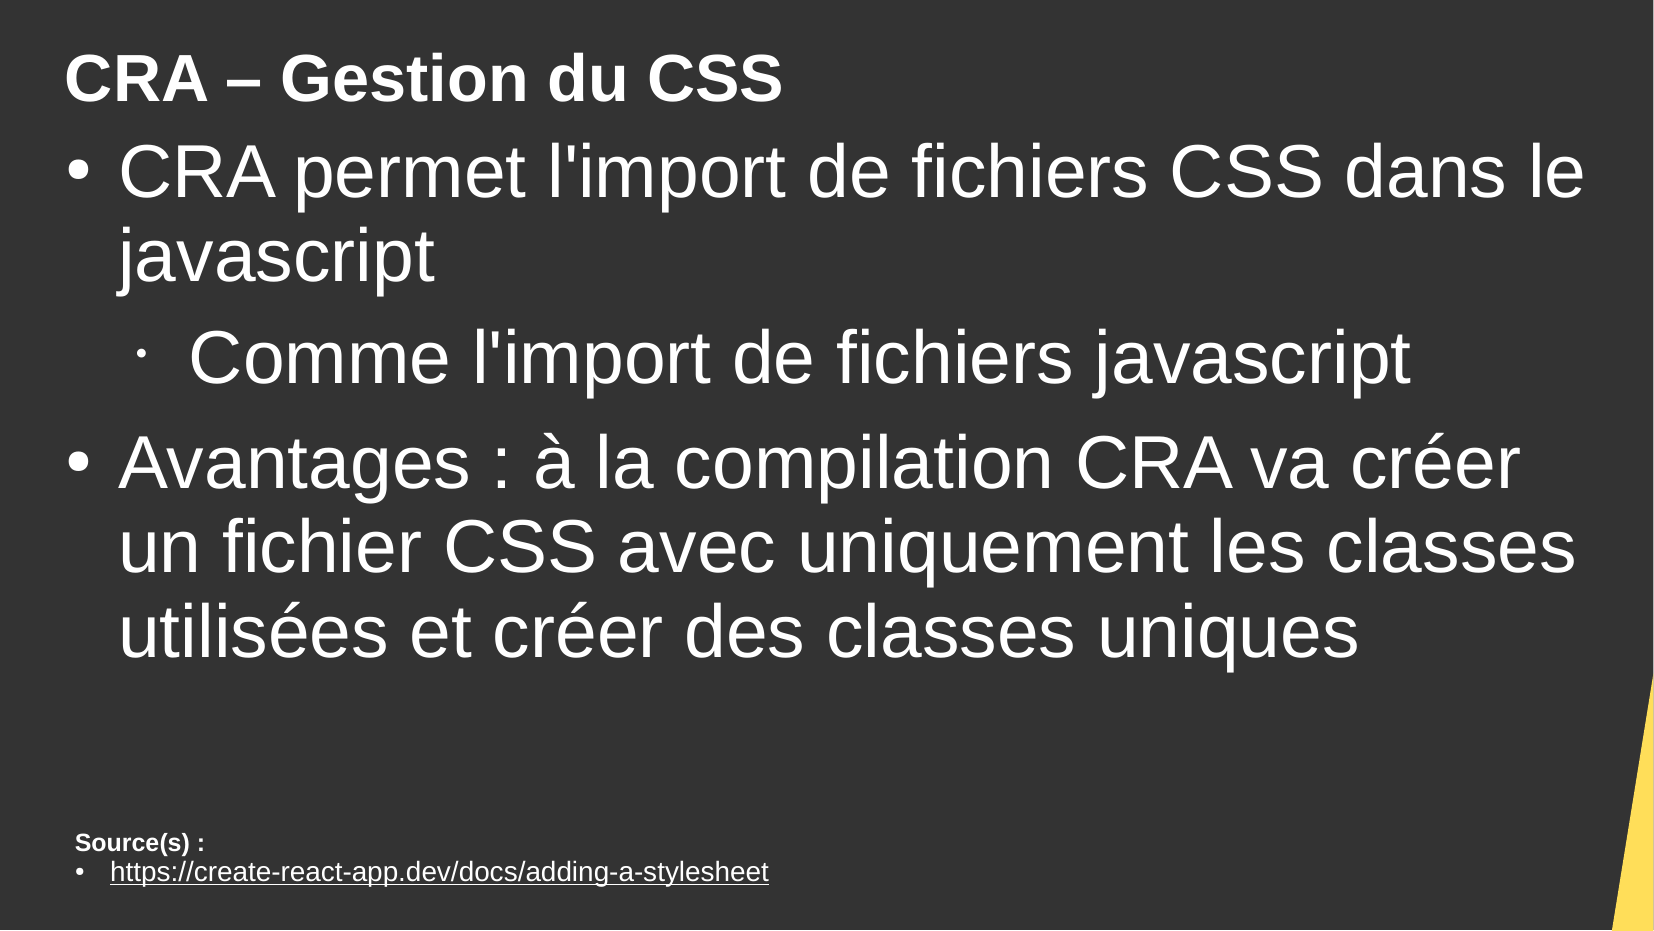

# CRA – Gestion du CSS
CRA permet l'import de fichiers CSS dans le javascript
Comme l'import de fichiers javascript
Avantages : à la compilation CRA va créer un fichier CSS avec uniquement les classes utilisées et créer des classes uniques
Source(s) :
https://create-react-app.dev/docs/adding-a-stylesheet